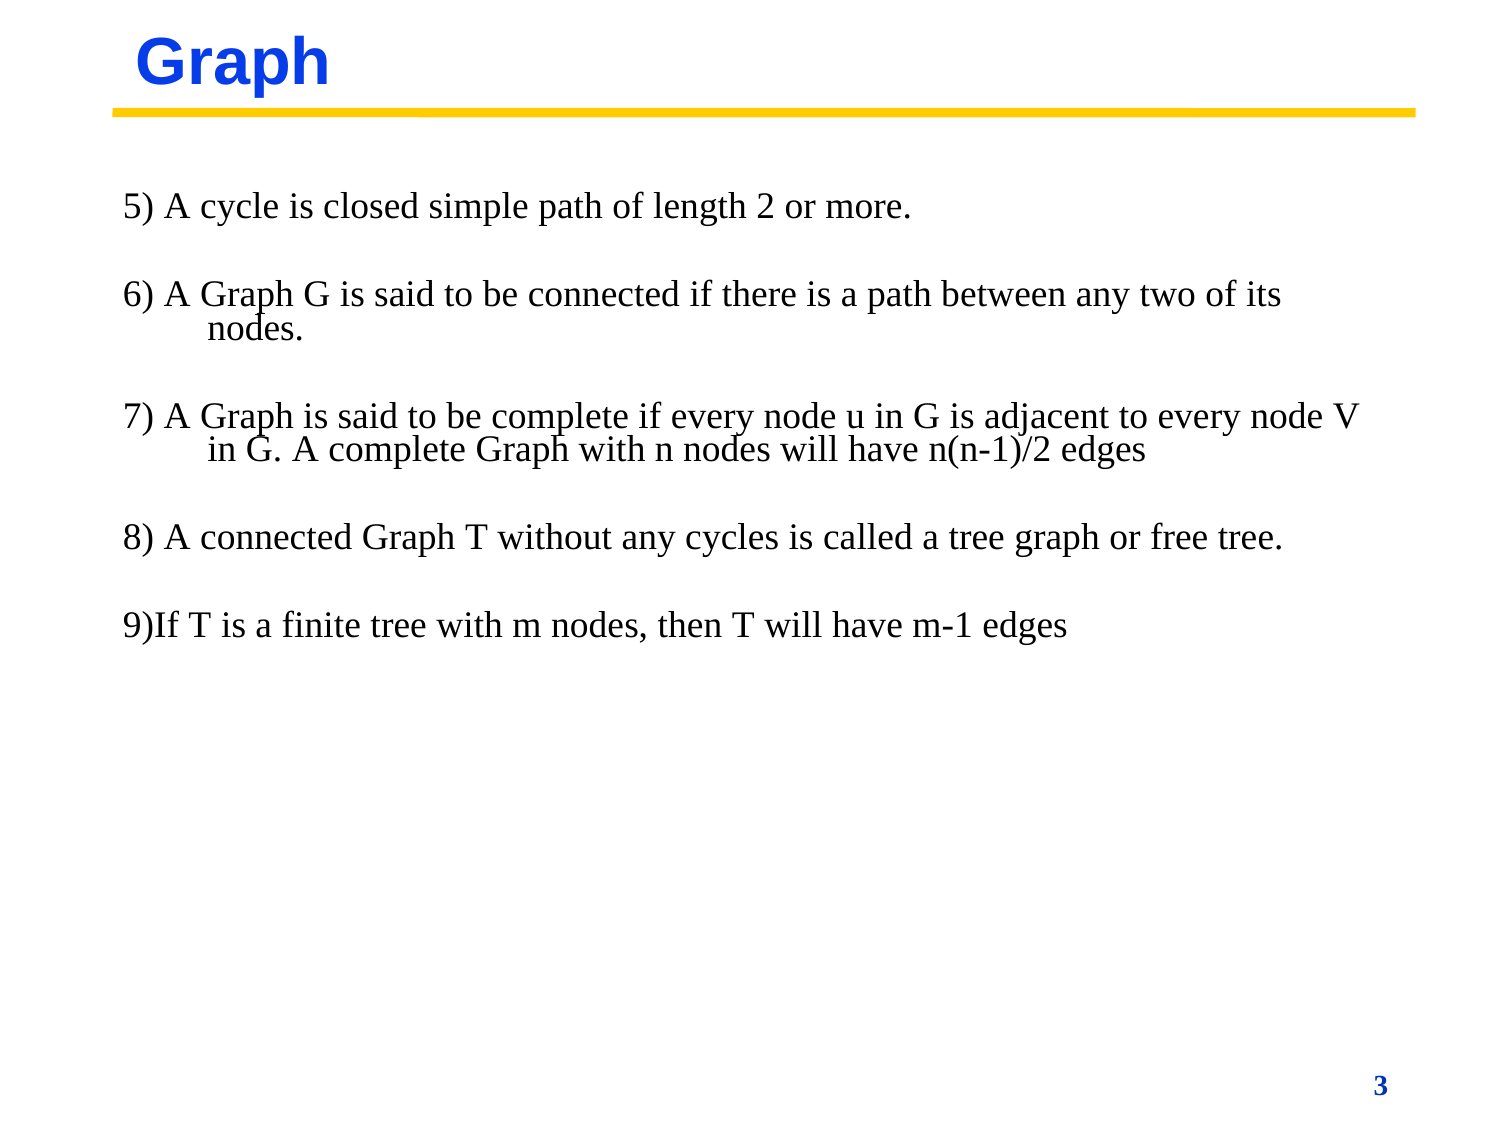

# Graph
5) A cycle is closed simple path of length 2 or more.
6) A Graph G is said to be connected if there is a path between any two of its nodes.
7) A Graph is said to be complete if every node u in G is adjacent to every node V in G. A complete Graph with n nodes will have n(n-1)/2 edges
8) A connected Graph T without any cycles is called a tree graph or free tree.
9)If T is a finite tree with m nodes, then T will have m-1 edges